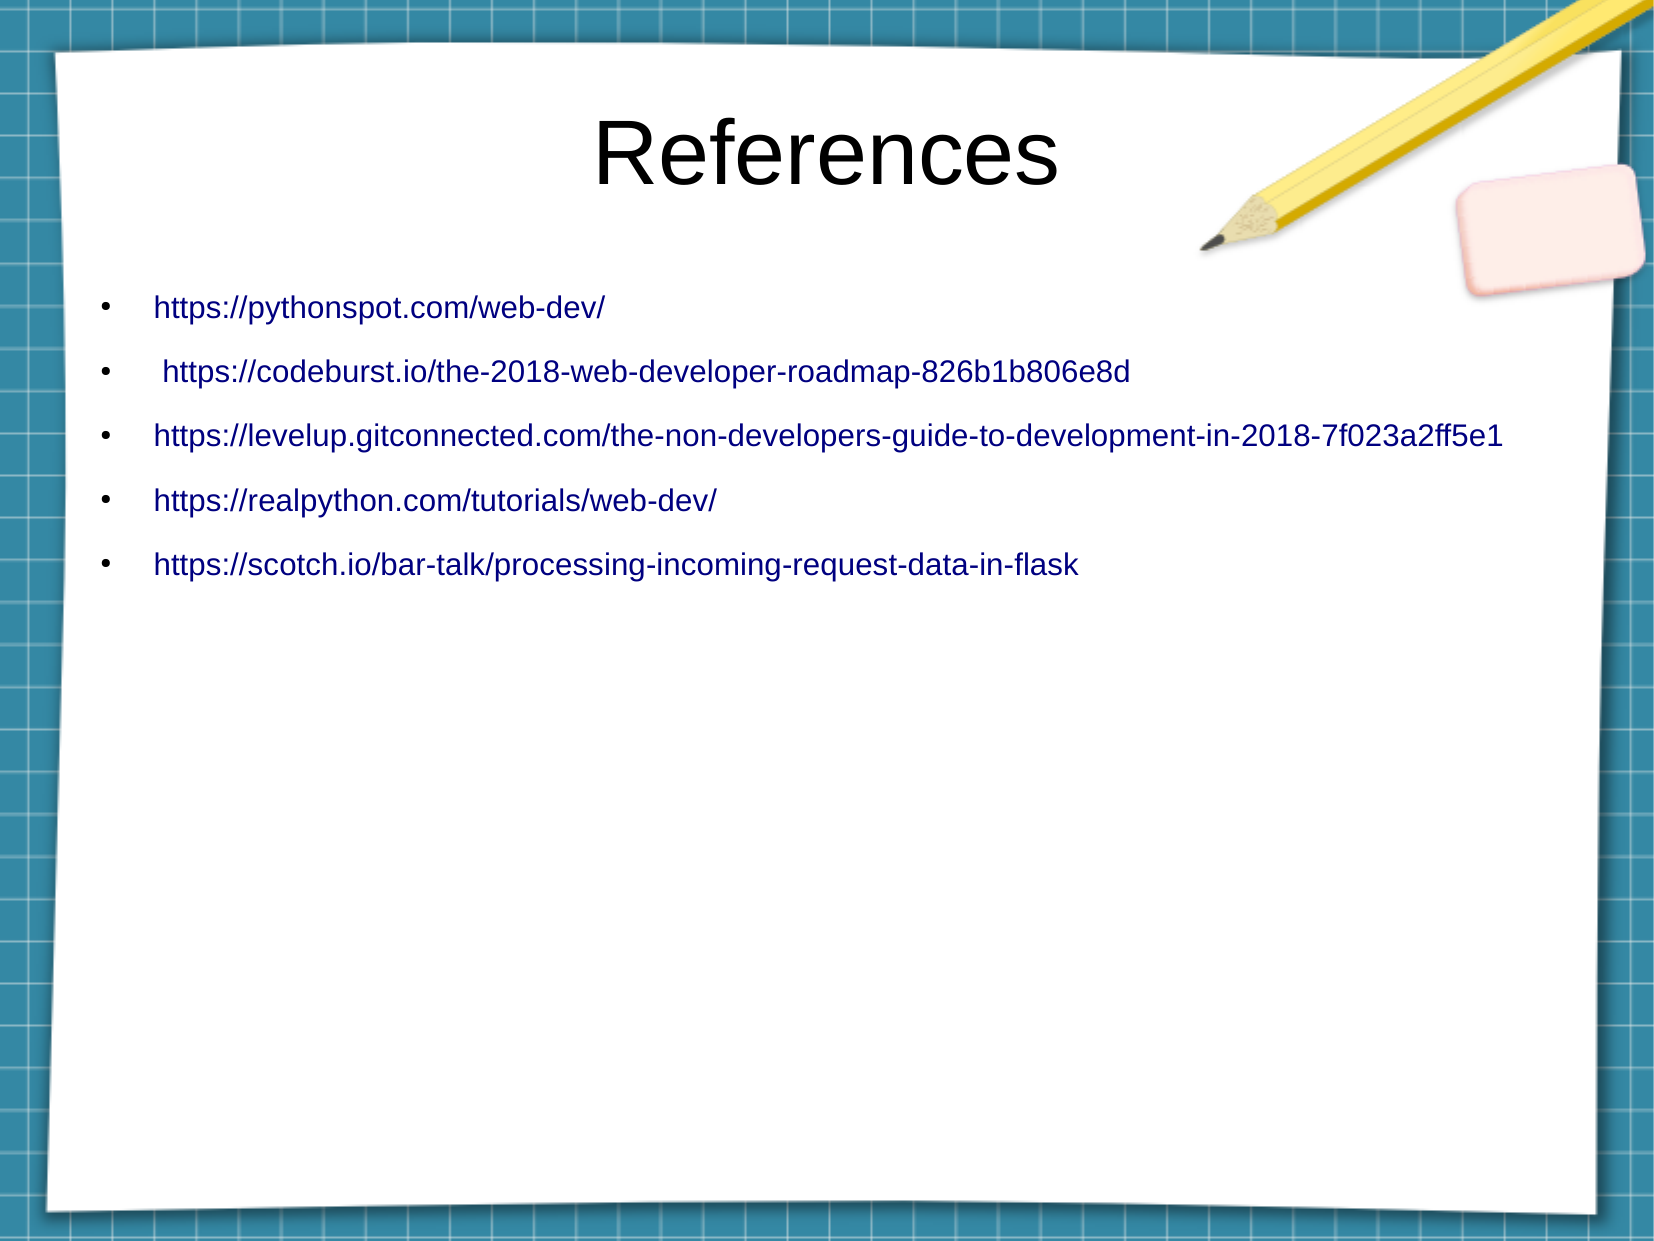

# References
https://pythonspot.com/web-dev/
 https://codeburst.io/the-2018-web-developer-roadmap-826b1b806e8d
https://levelup.gitconnected.com/the-non-developers-guide-to-development-in-2018-7f023a2ff5e1
https://realpython.com/tutorials/web-dev/
https://scotch.io/bar-talk/processing-incoming-request-data-in-flask